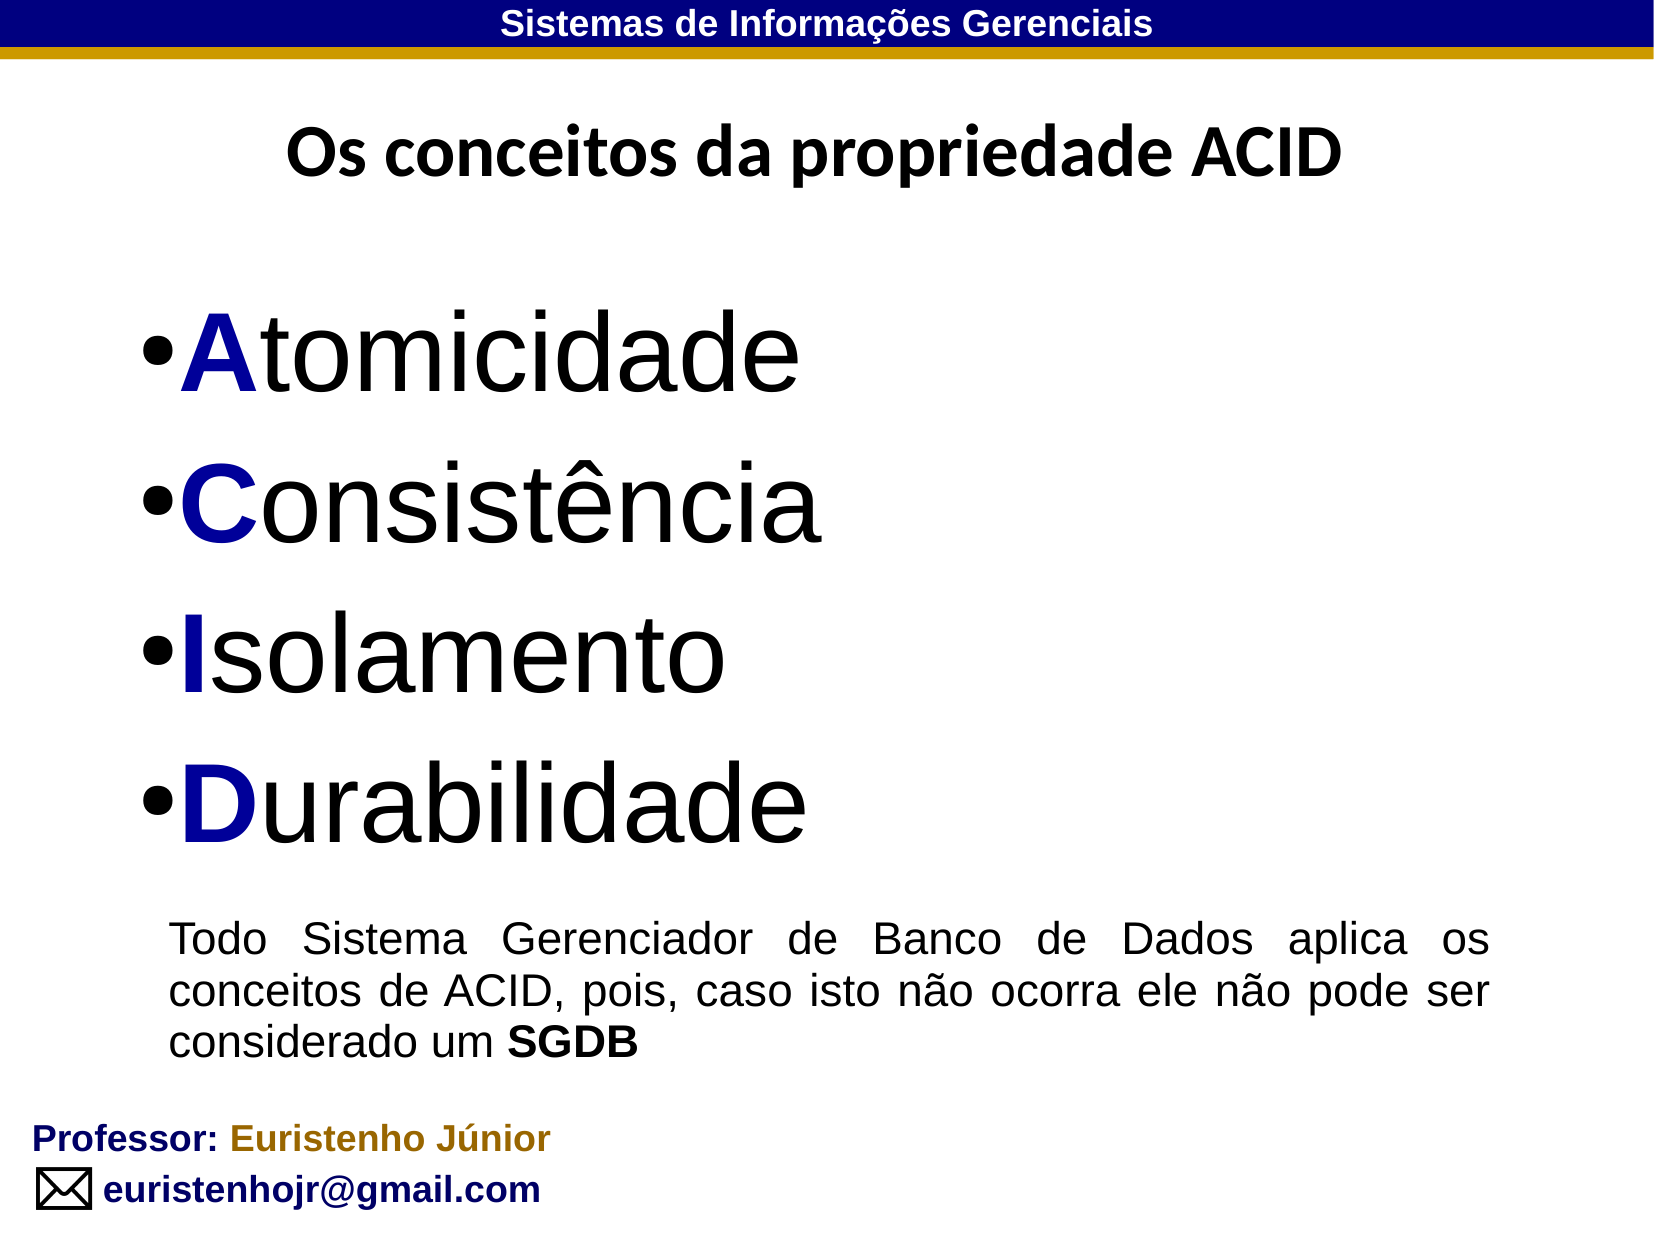

Empreendedorismo
Sistemas de Informações Gerenciais
# Os conceitos da propriedade ACID
Atomicidade
Consistência
Isolamento
Durabilidade
Todo Sistema Gerenciador de Banco de Dados aplica os conceitos de ACID, pois, caso isto não ocorra ele não pode ser considerado um SGDB
Professor: Euristenho Júnior
euristenhojr@gmail.com